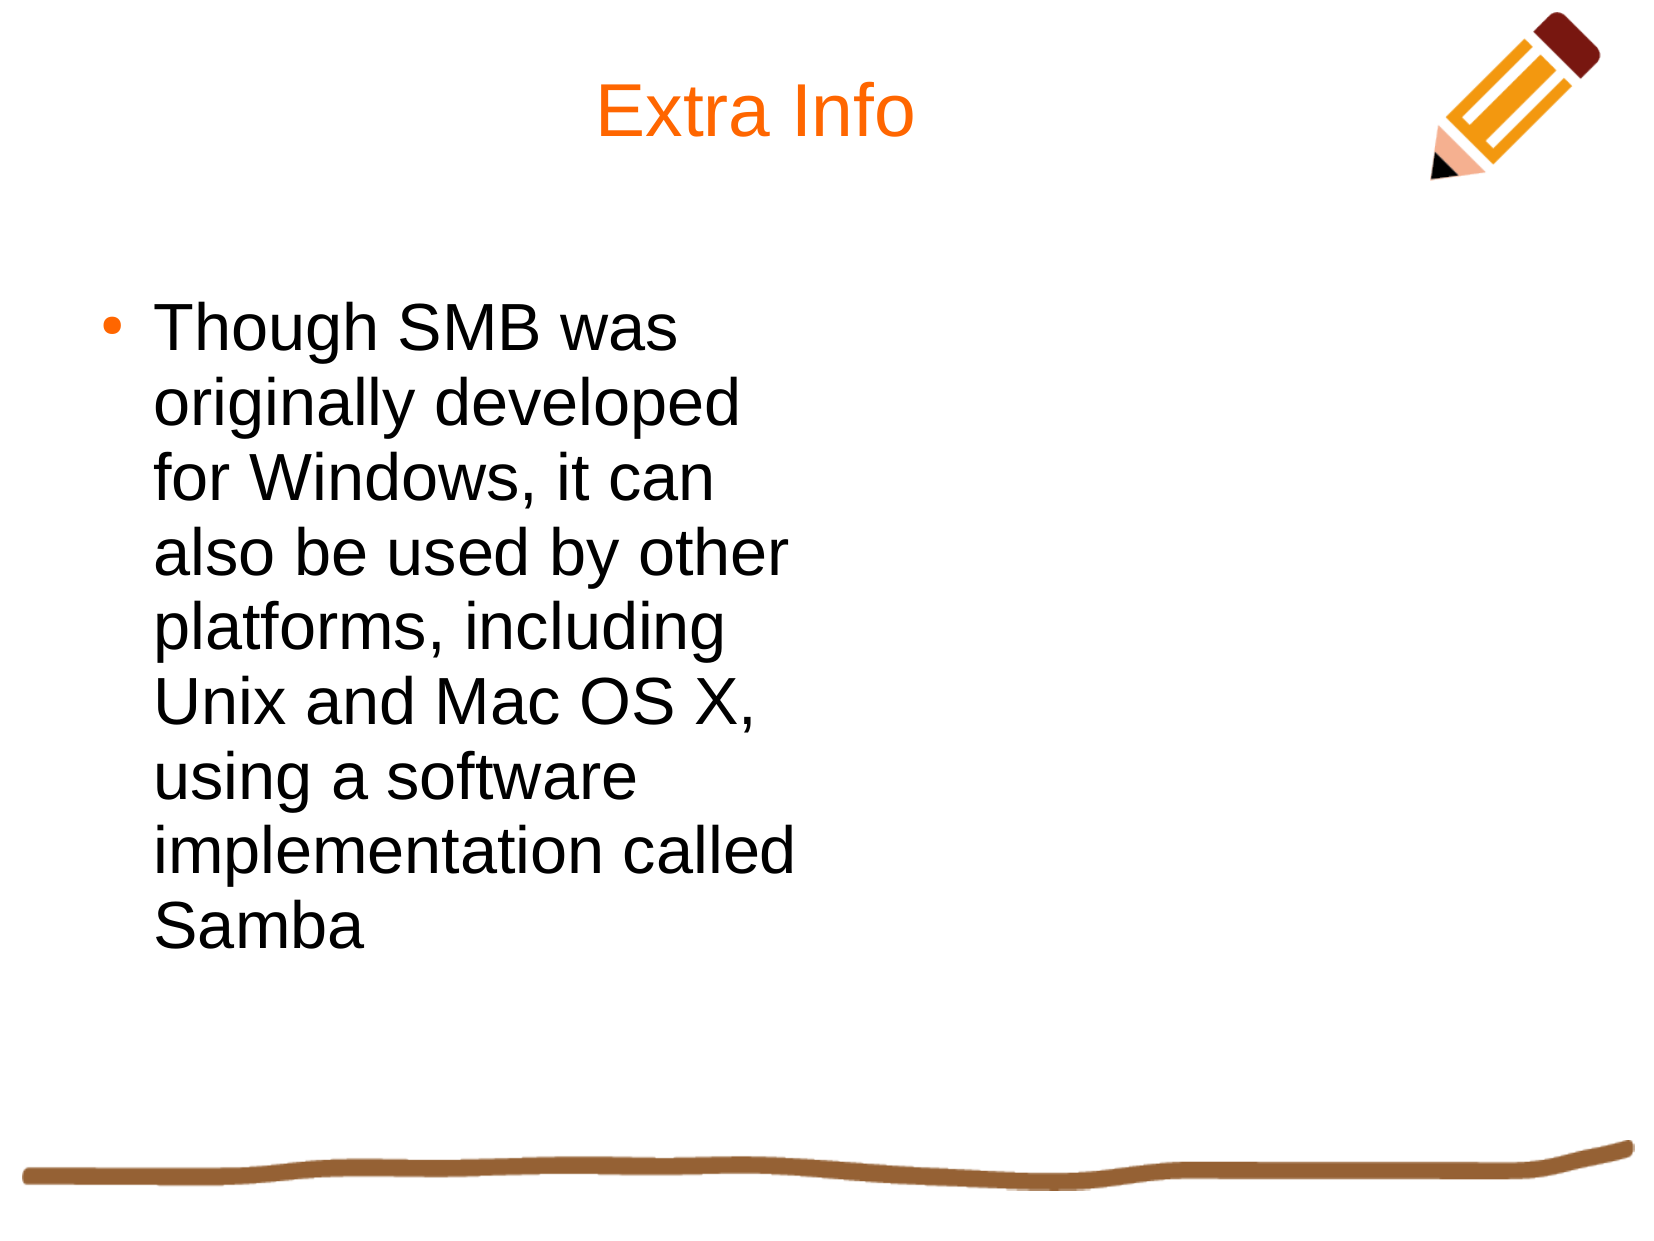

# Extra Info
Though SMB was originally developed for Windows, it can also be used by other platforms, including Unix and Mac OS X, using a software implementation called Samba